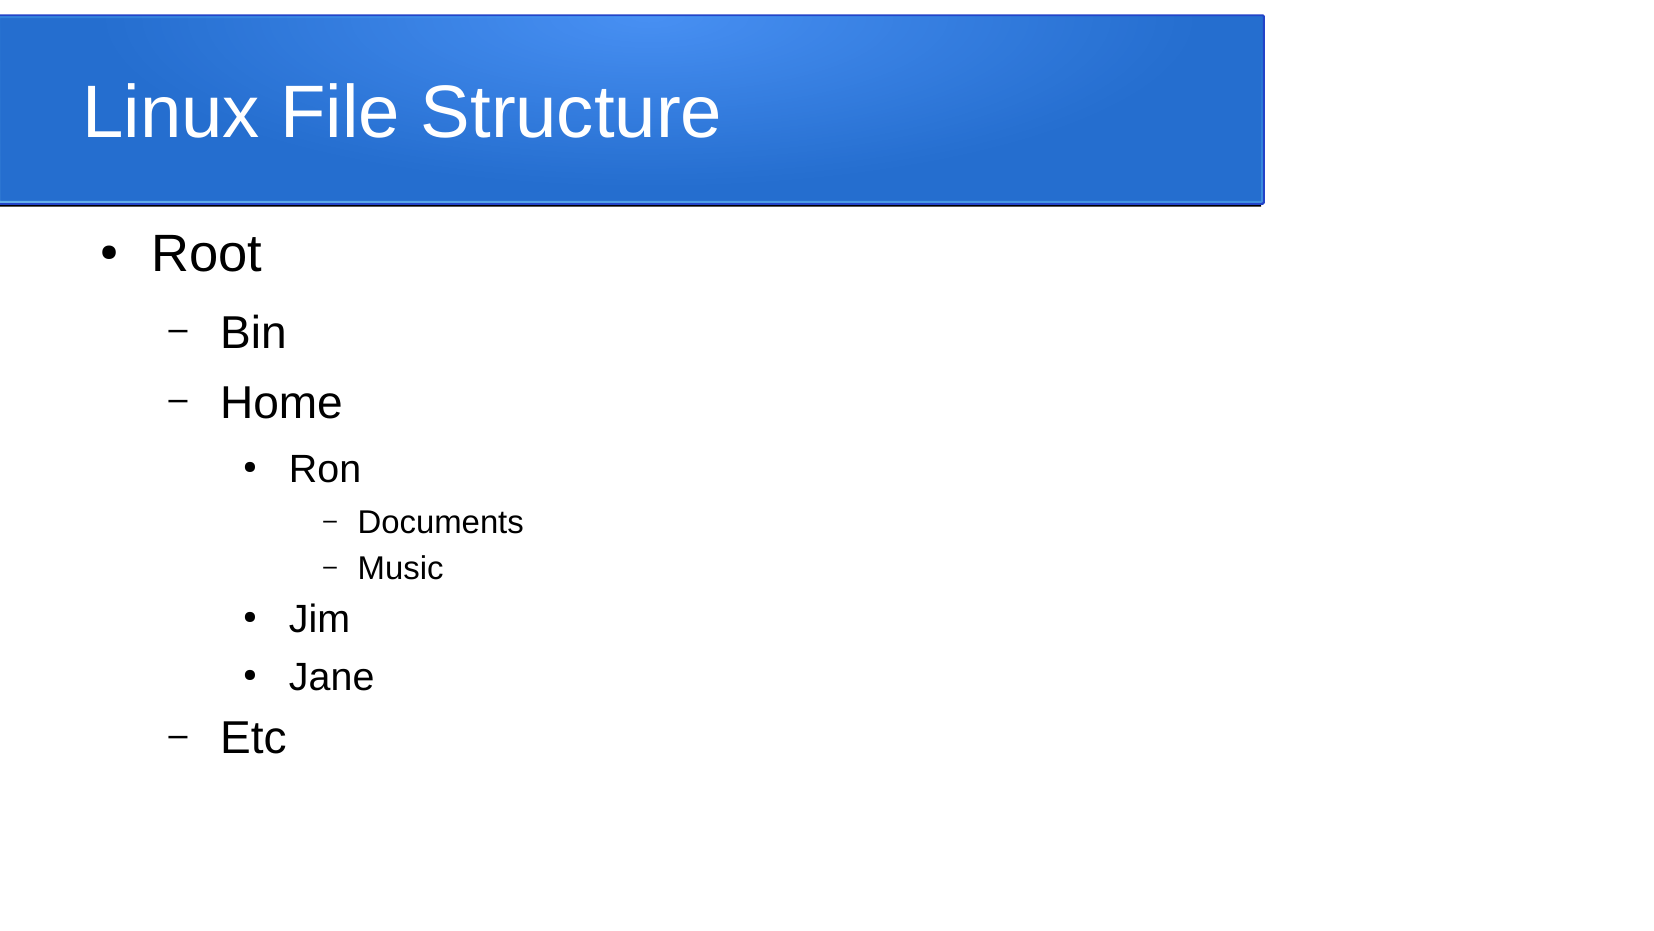

# Linux File Structure
Root
Bin
Home
Ron
Documents
Music
Jim
Jane
Etc